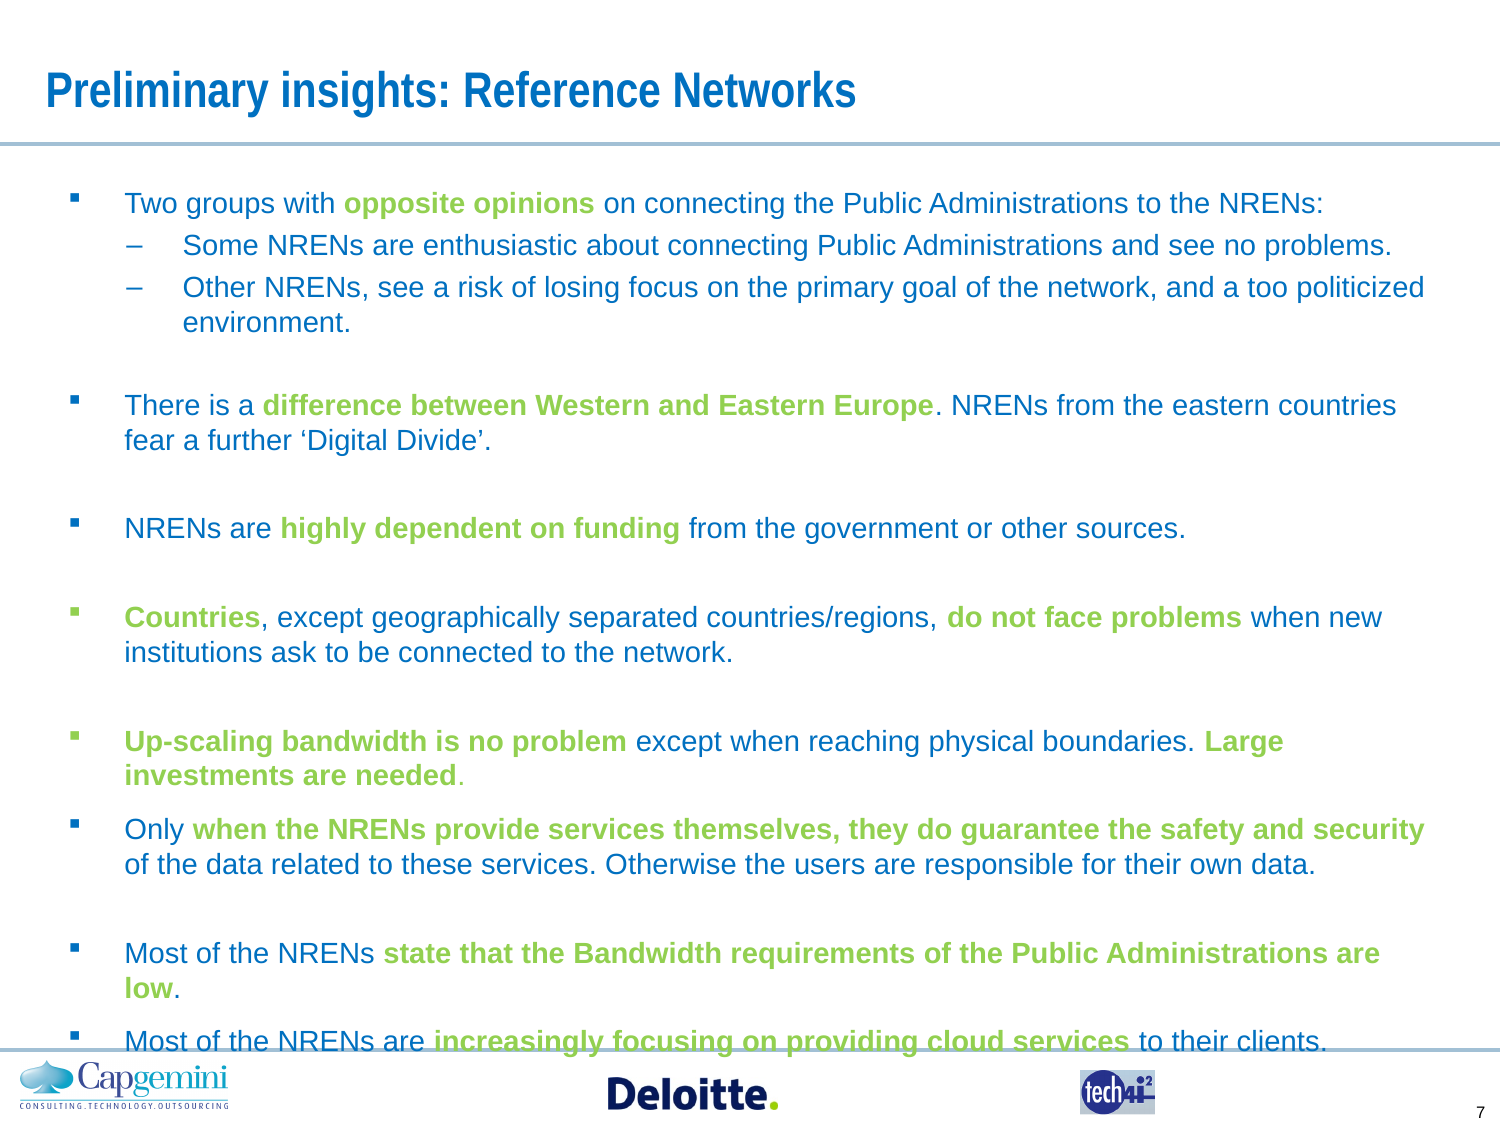

Preliminary insights: Reference Networks
# Two groups with opposite opinions on connecting the Public Administrations to the NRENs:
Some NRENs are enthusiastic about connecting Public Administrations and see no problems.
Other NRENs, see a risk of losing focus on the primary goal of the network, and a too politicized environment.
There is a difference between Western and Eastern Europe. NRENs from the eastern countries fear a further ‘Digital Divide’.
NRENs are highly dependent on funding from the government or other sources.
Countries, except geographically separated countries/regions, do not face problems when new institutions ask to be connected to the network.
Up-scaling bandwidth is no problem except when reaching physical boundaries. Large investments are needed.
Only when the NRENs provide services themselves, they do guarantee the safety and security of the data related to these services. Otherwise the users are responsible for their own data.
Most of the NRENs state that the Bandwidth requirements of the Public Administrations are low.
Most of the NRENs are increasingly focusing on providing cloud services to their clients.